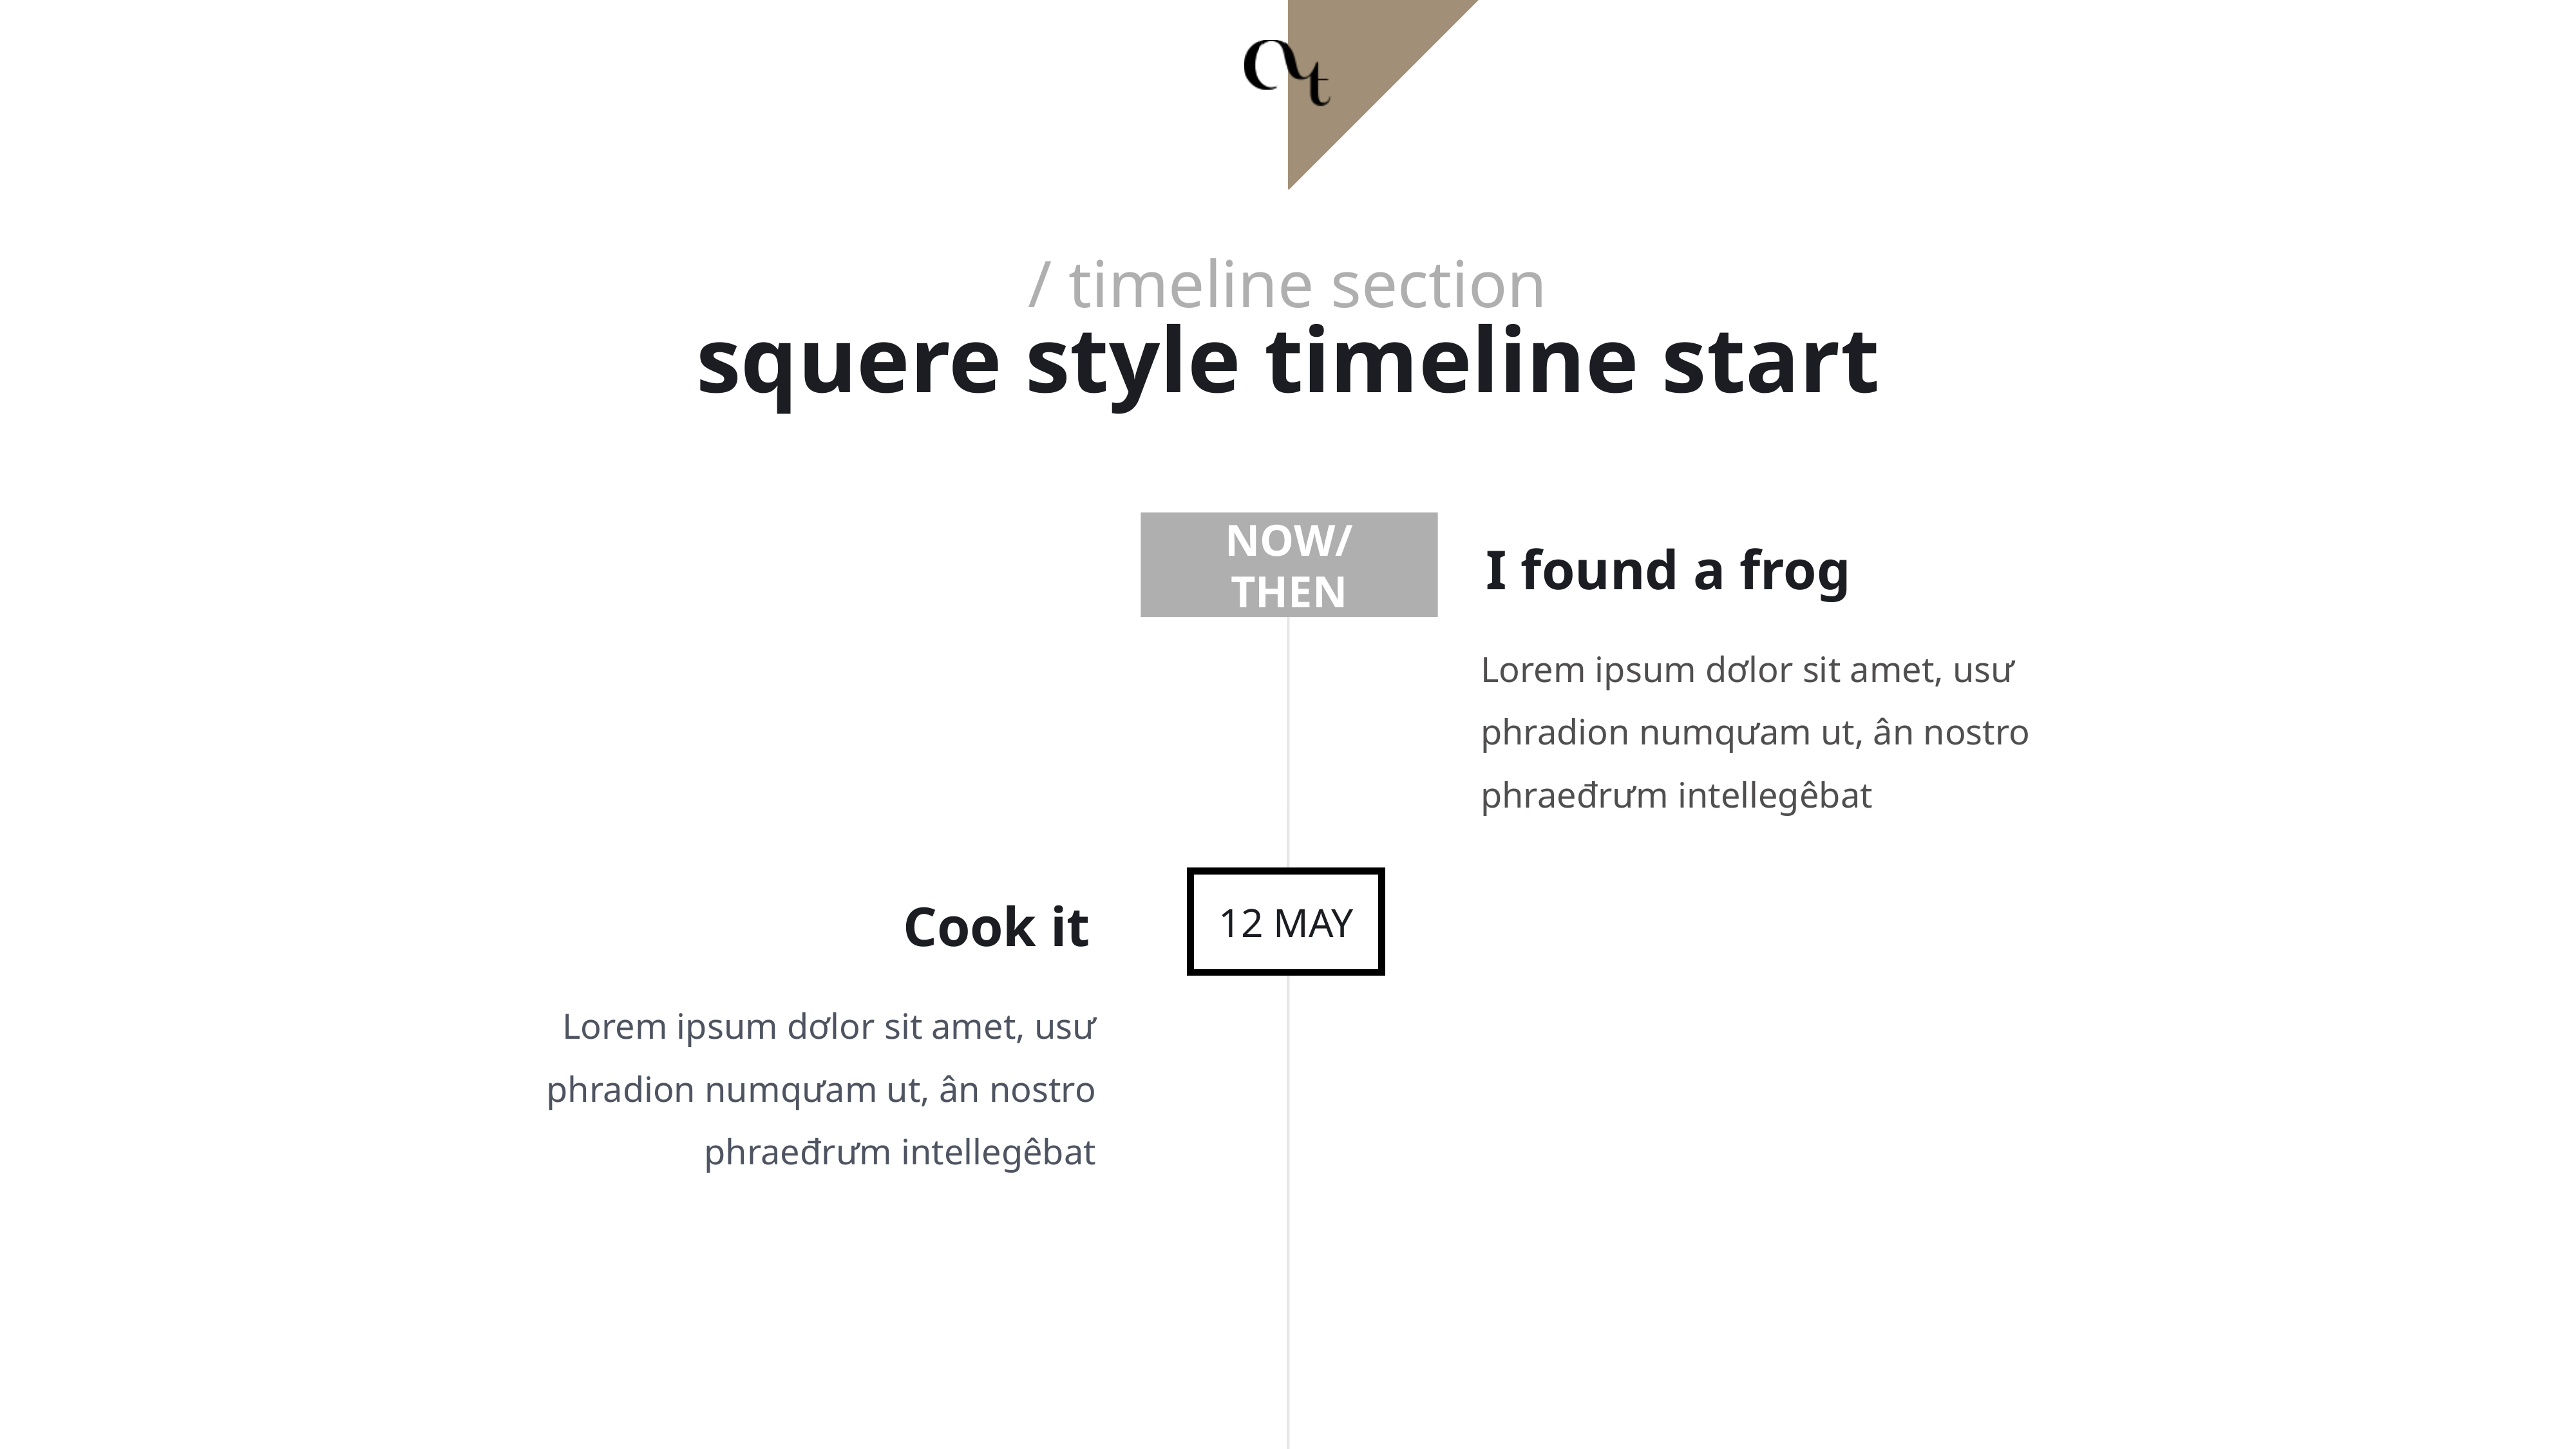

SLIDE
/ timeline section
squere style timeline start
NOW/THEN
I found a frog
# Lorem ipsum dơlor sit amet, usư phradion numqưam ut, ân nostro phraeđrưm intellegêbat
12 MAY
Cook it
Lorem ipsum dơlor sit amet, usư phradion numqưam ut, ân nostro phraeđrưm intellegêbat